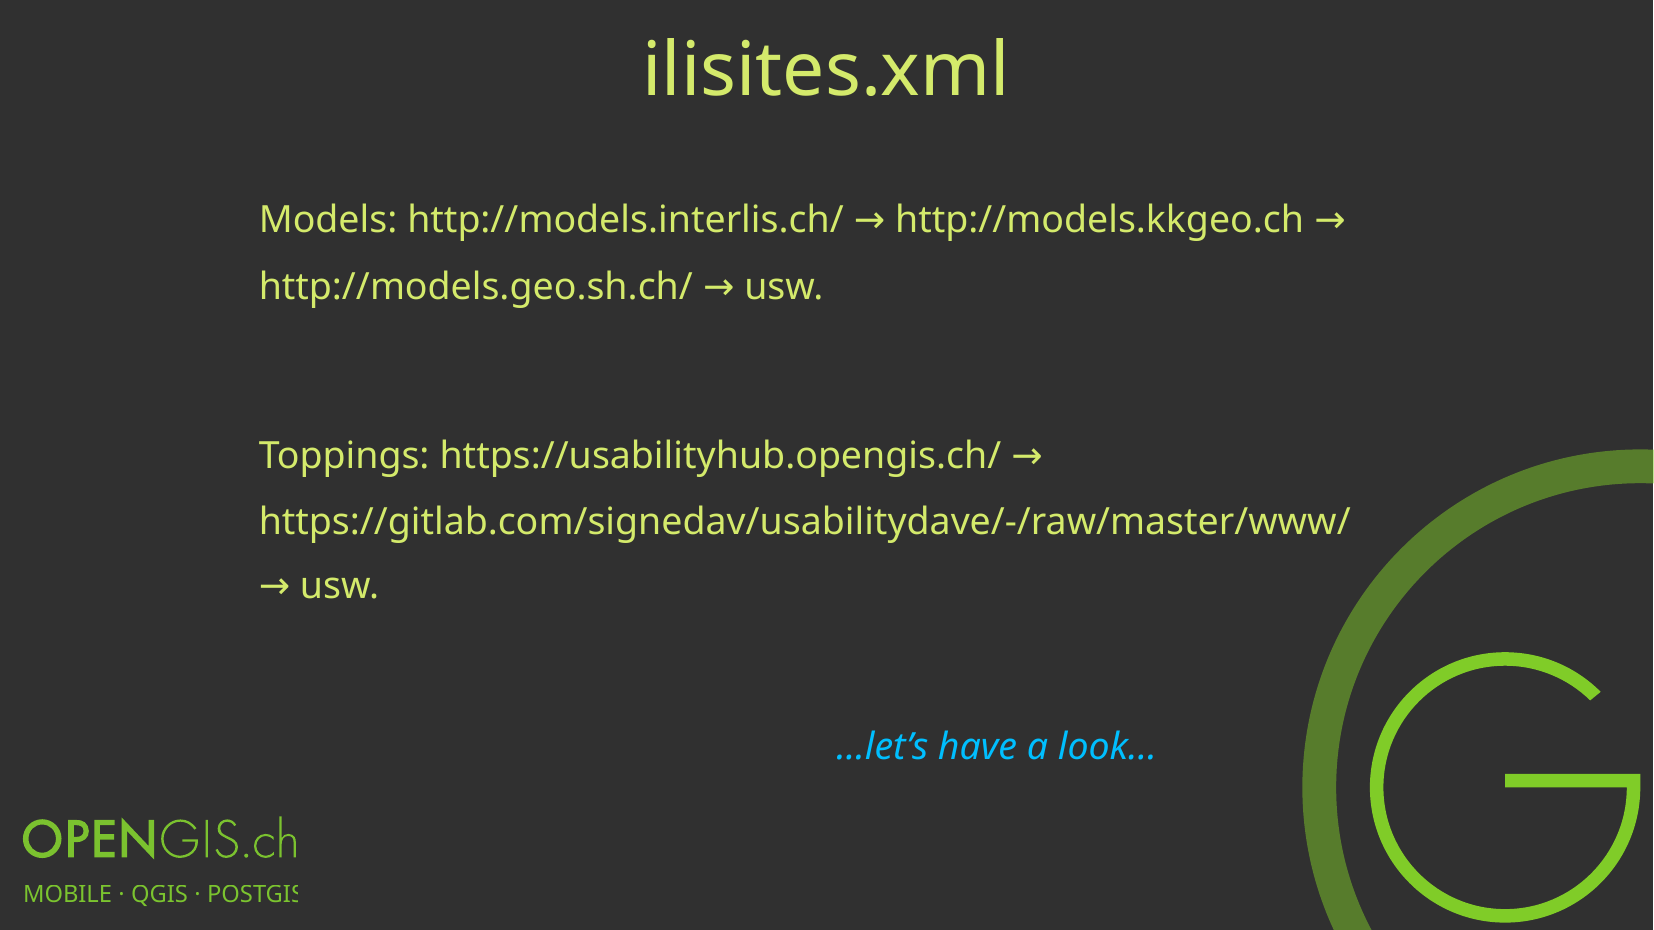

# ilisites.xml
Models: http://models.interlis.ch/ → http://models.kkgeo.ch → http://models.geo.sh.ch/ → usw.
Toppings: https://usabilityhub.opengis.ch/ → https://gitlab.com/signedav/usabilitydave/-/raw/master/www/
→ usw.
...let’s have a look…